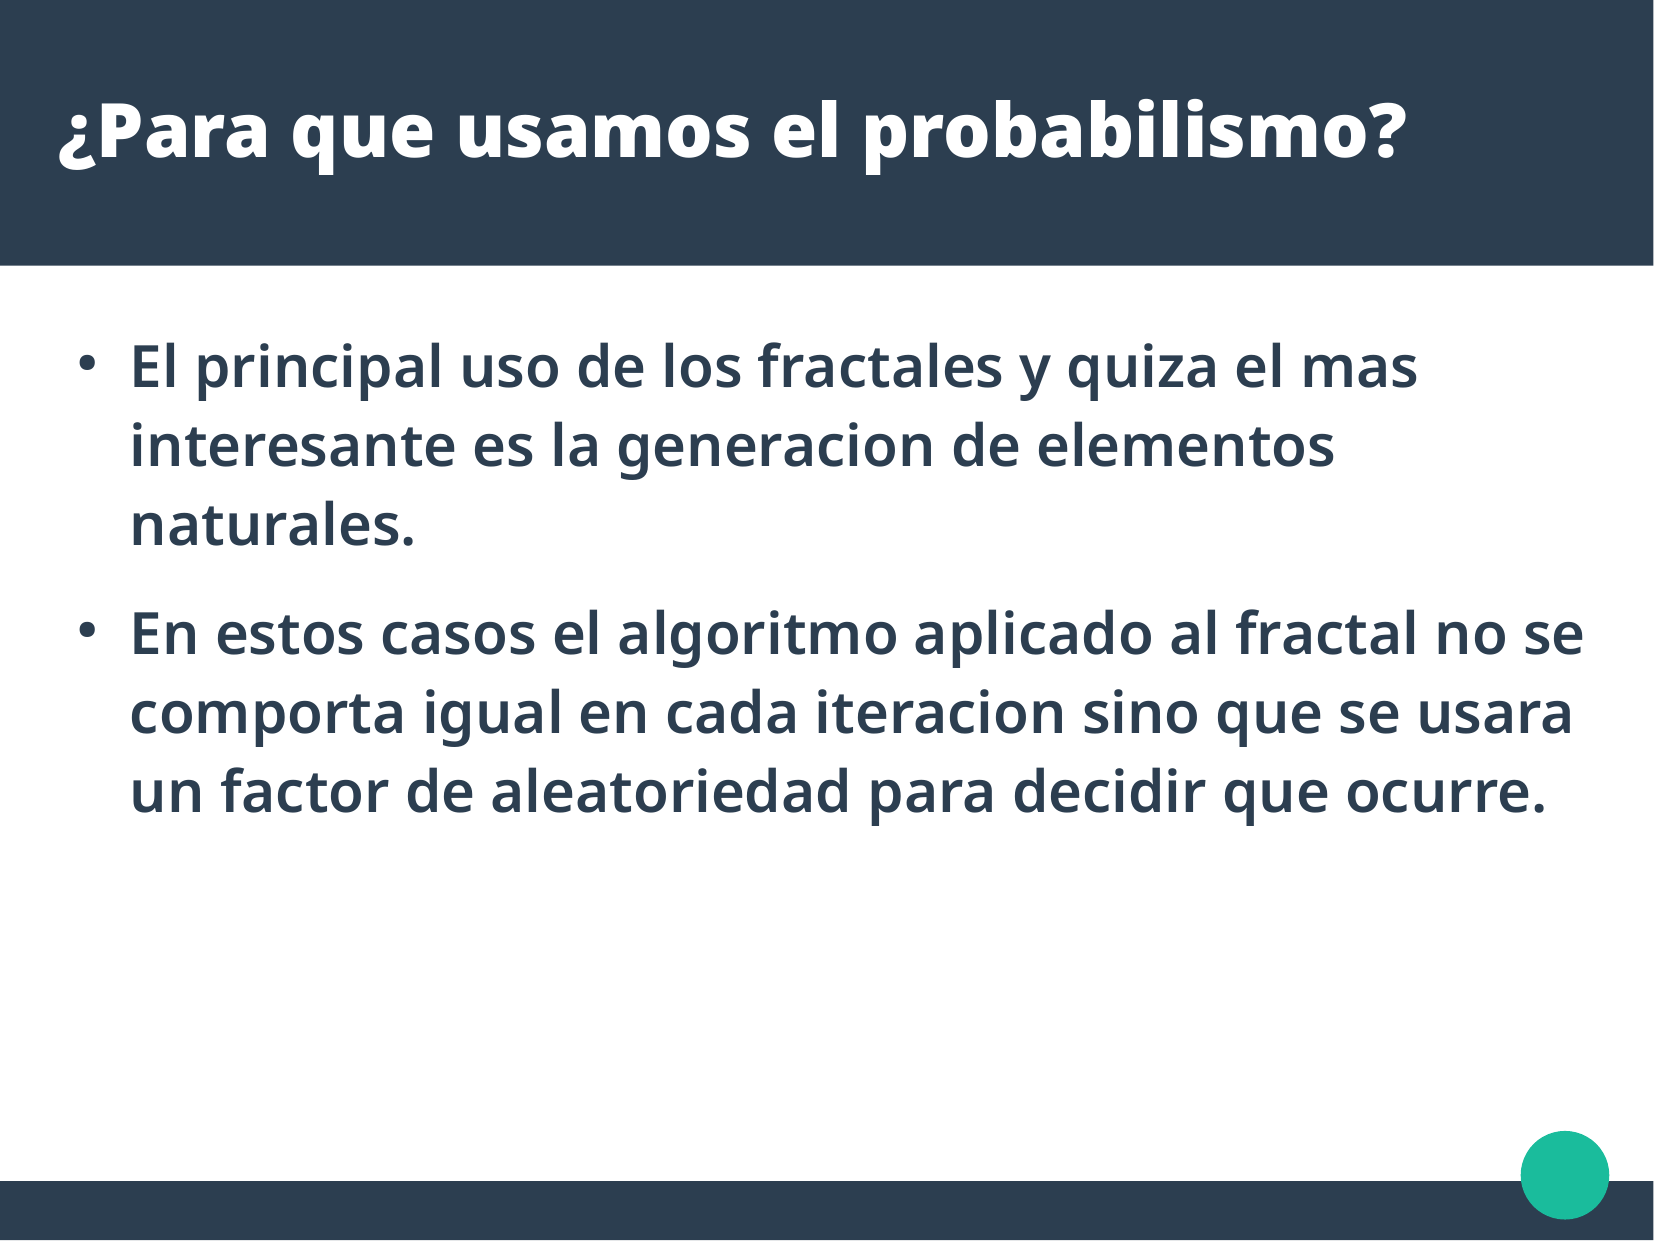

# ¿Para que usamos el probabilismo?
El principal uso de los fractales y quiza el mas interesante es la generacion de elementos naturales.
En estos casos el algoritmo aplicado al fractal no se comporta igual en cada iteracion sino que se usara un factor de aleatoriedad para decidir que ocurre.